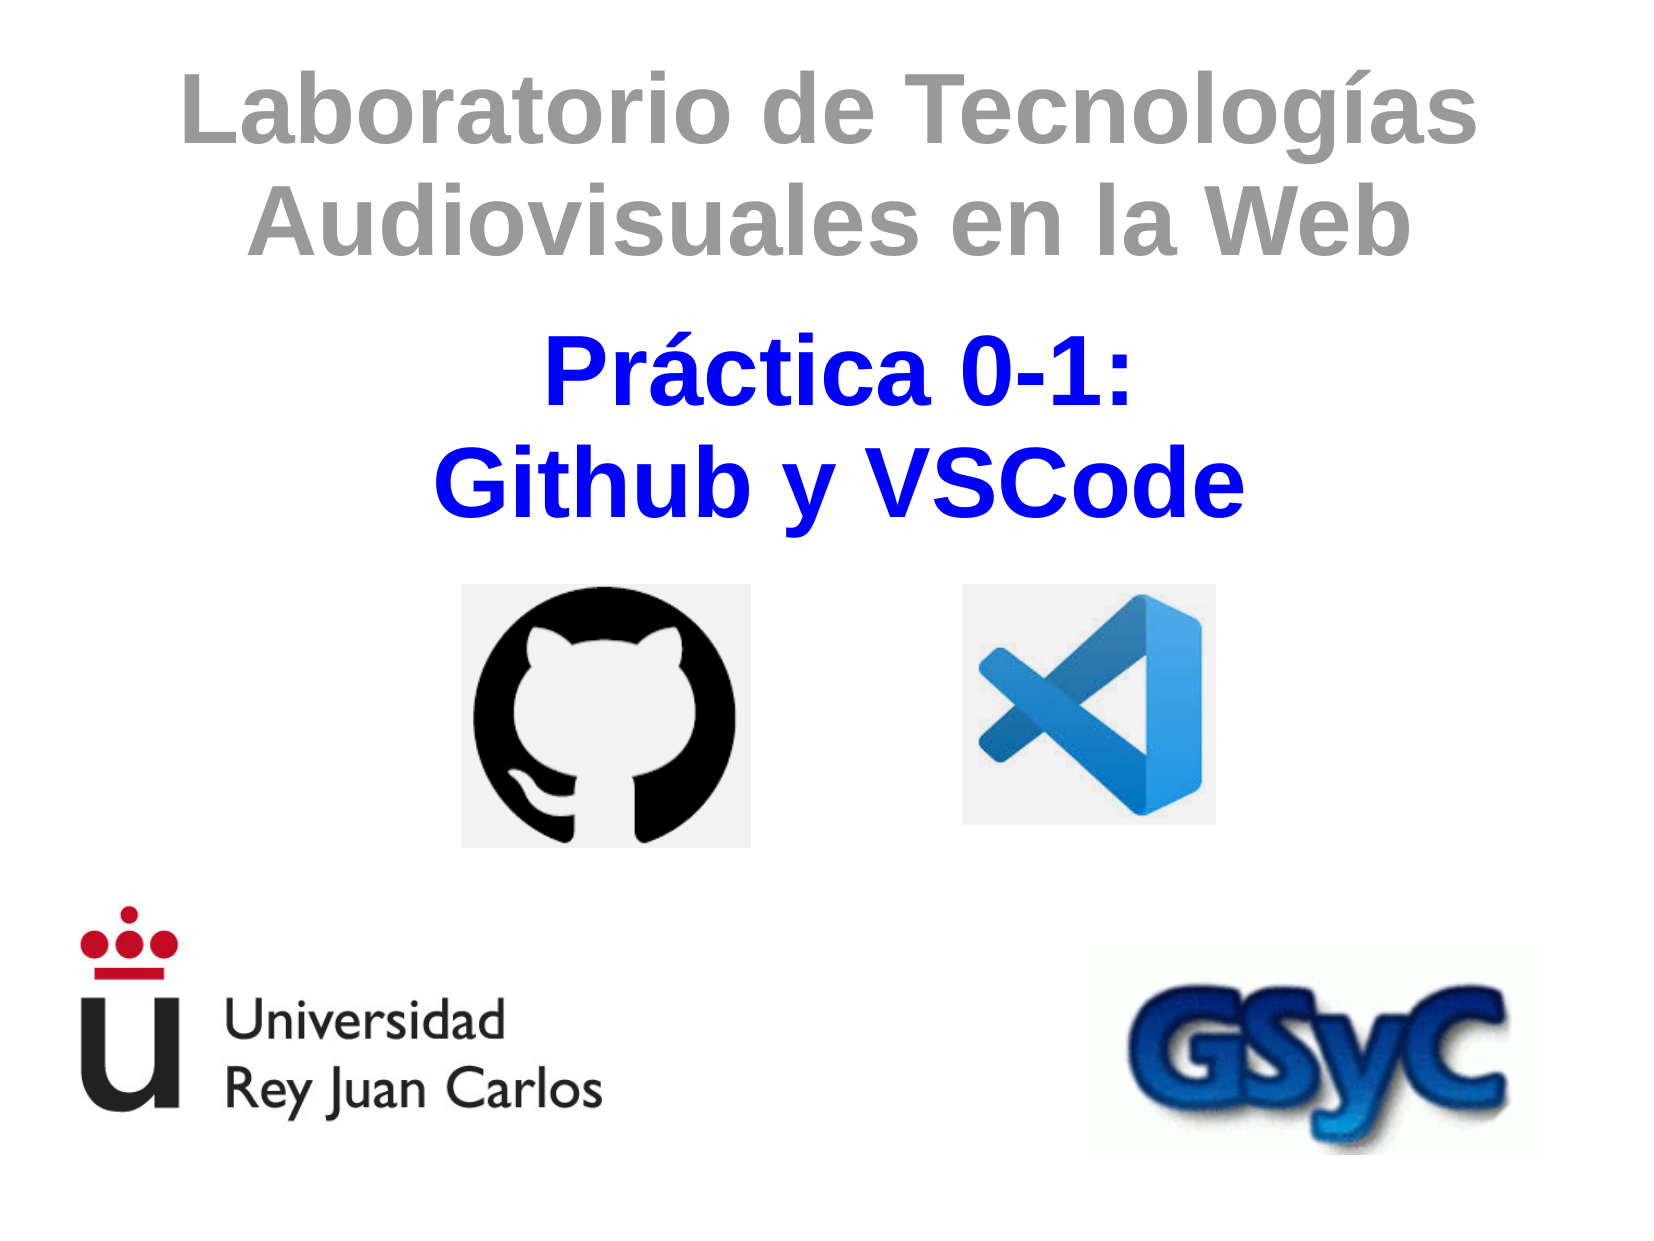

Laboratorio de Tecnologías Audiovisuales en la Web
# Práctica 0-1: Github y VSCode